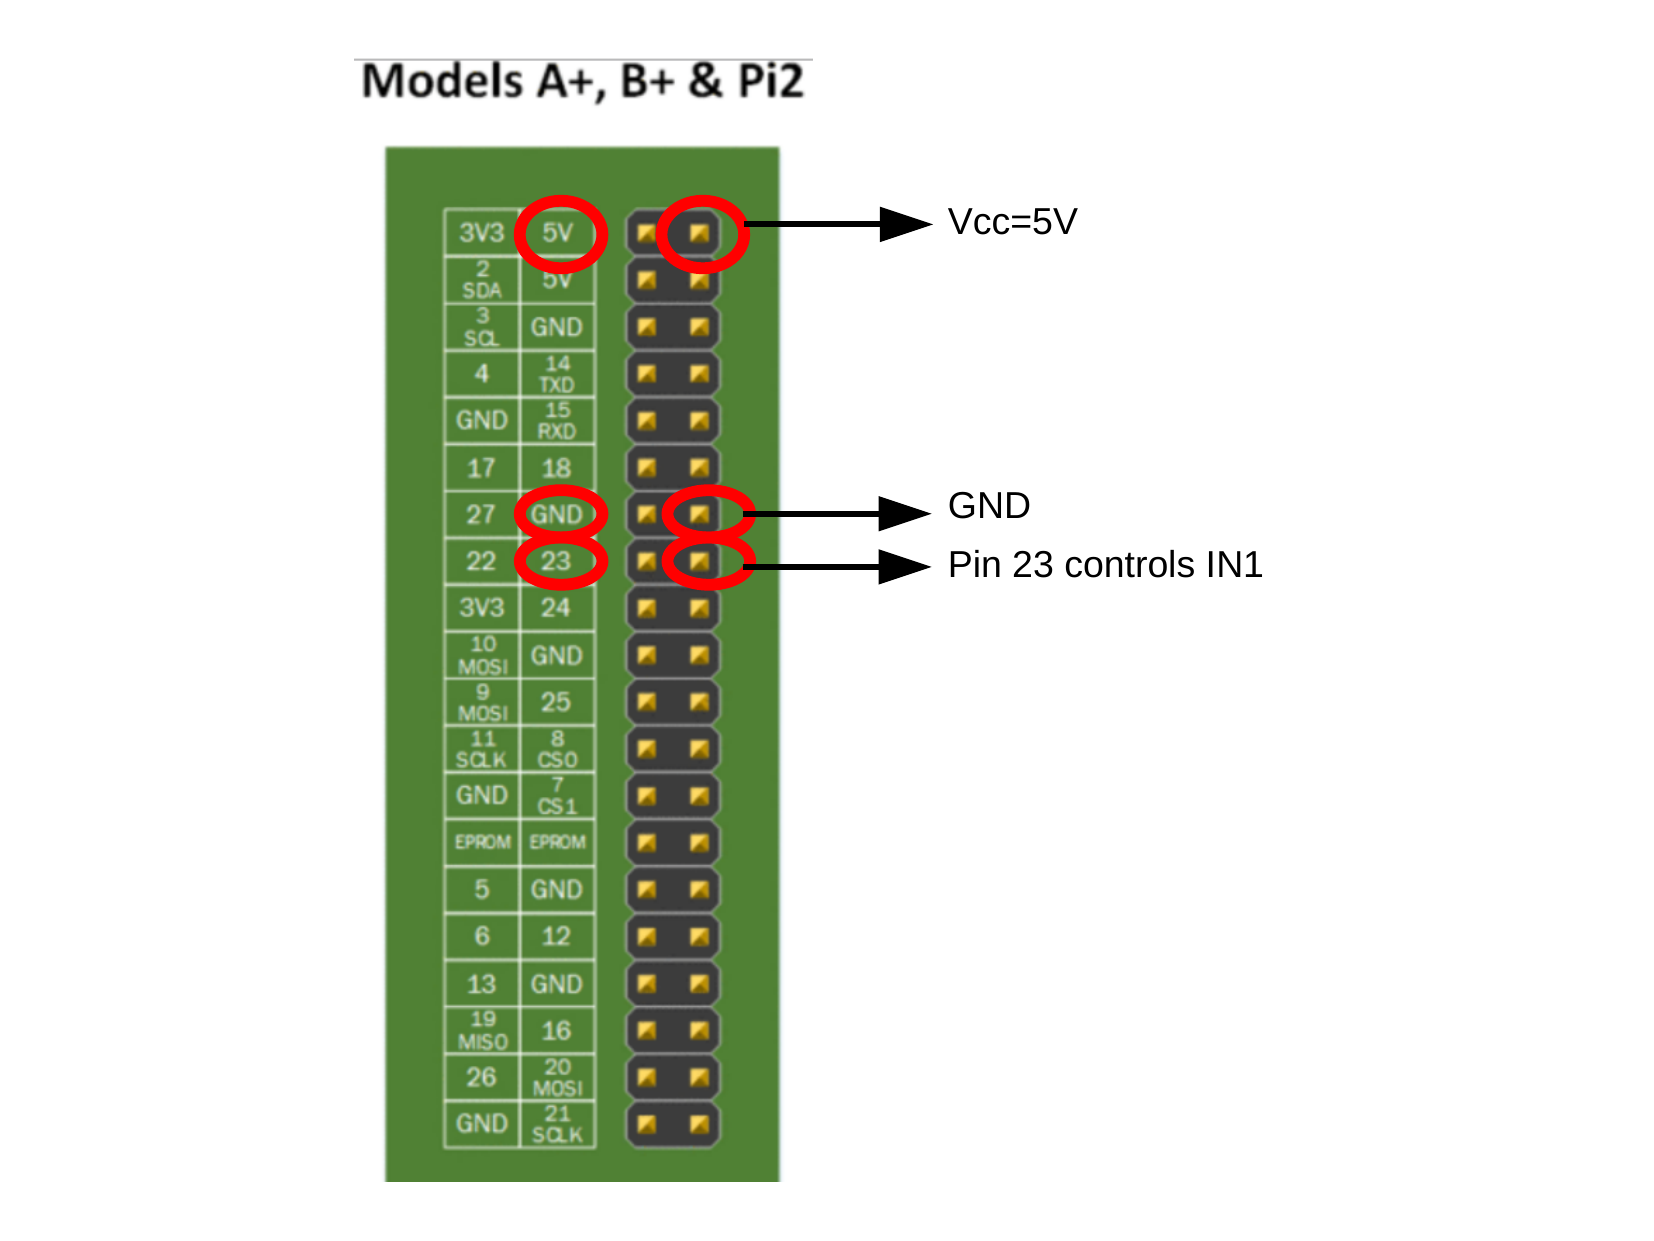

#
Vcc=5V
GND
Pin 23 controls IN1